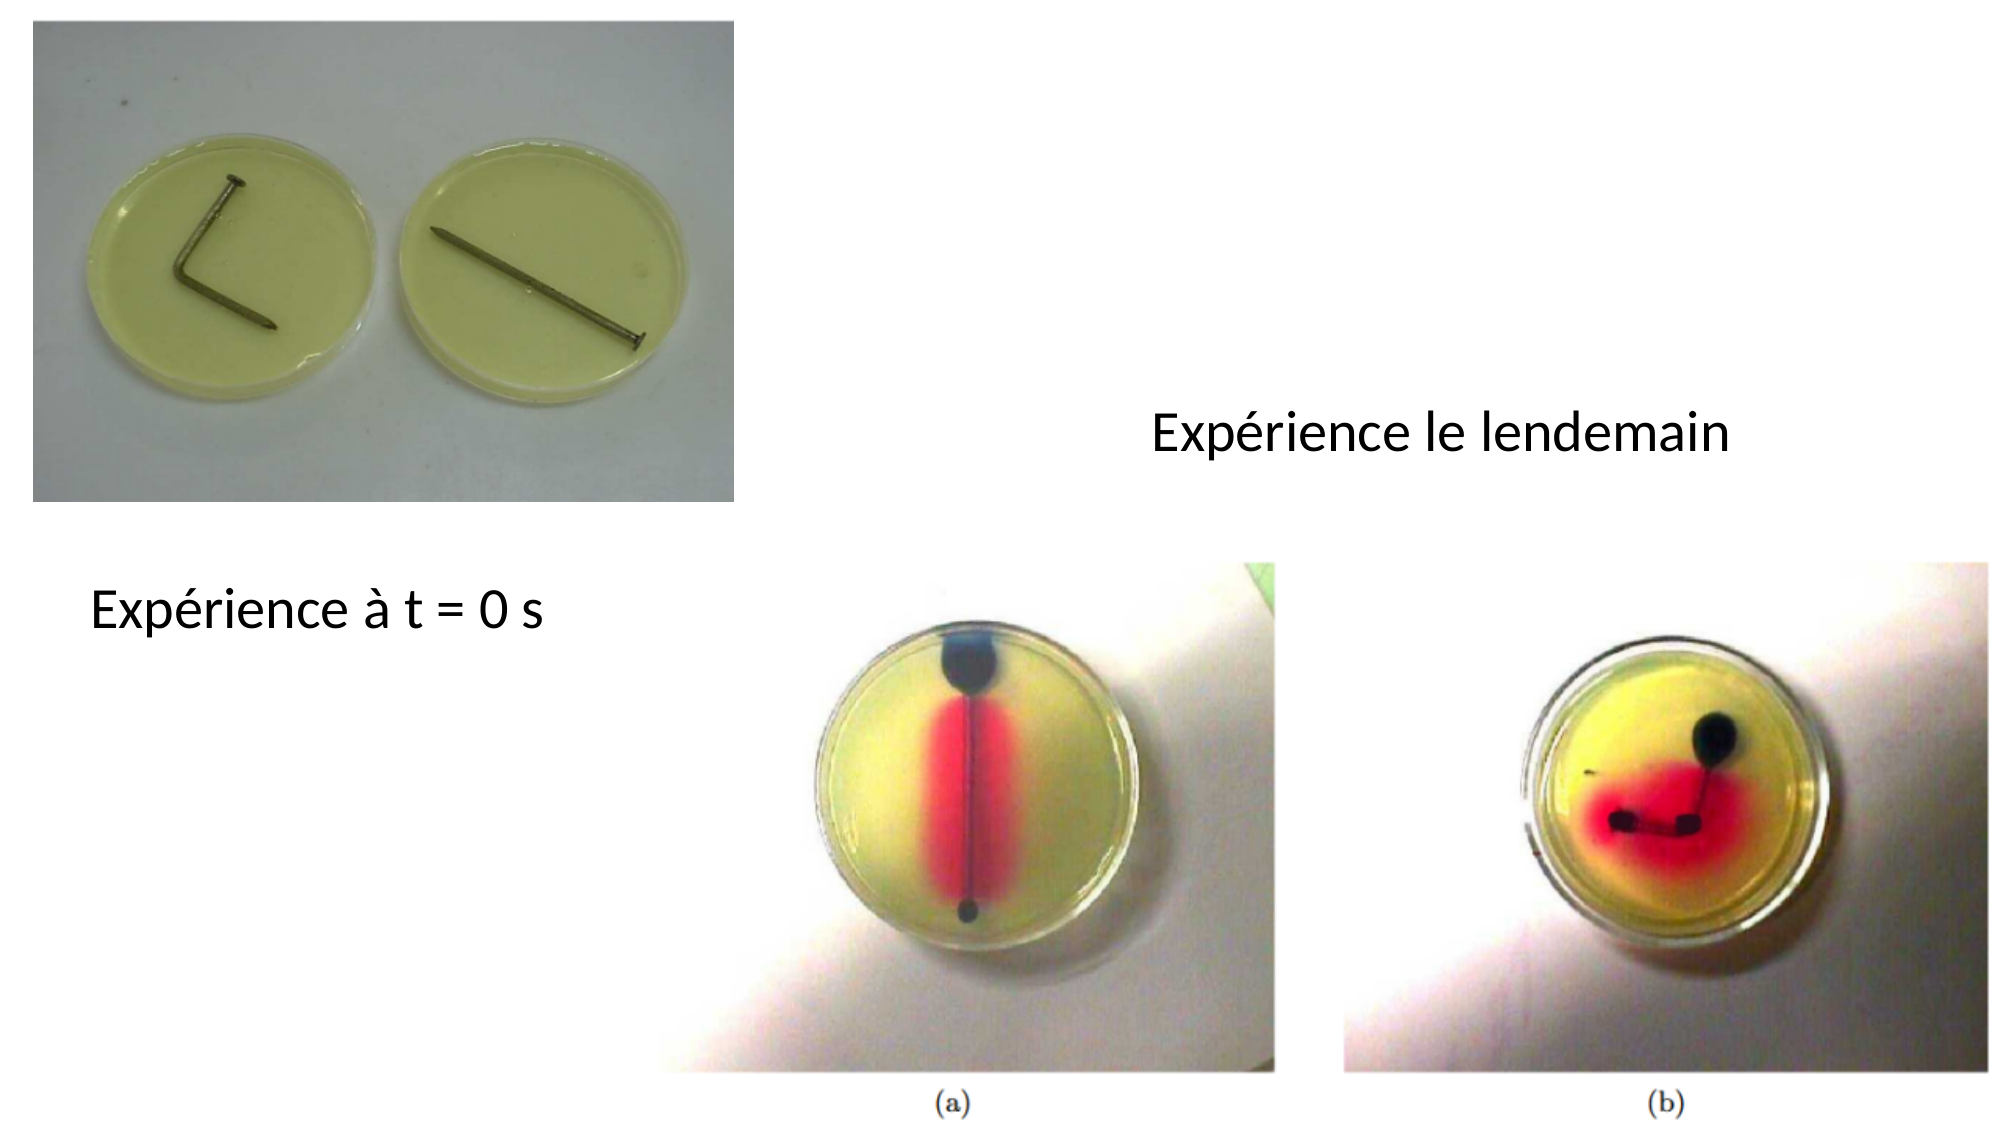

Expérience le lendemain
Expérience à t = 0 s